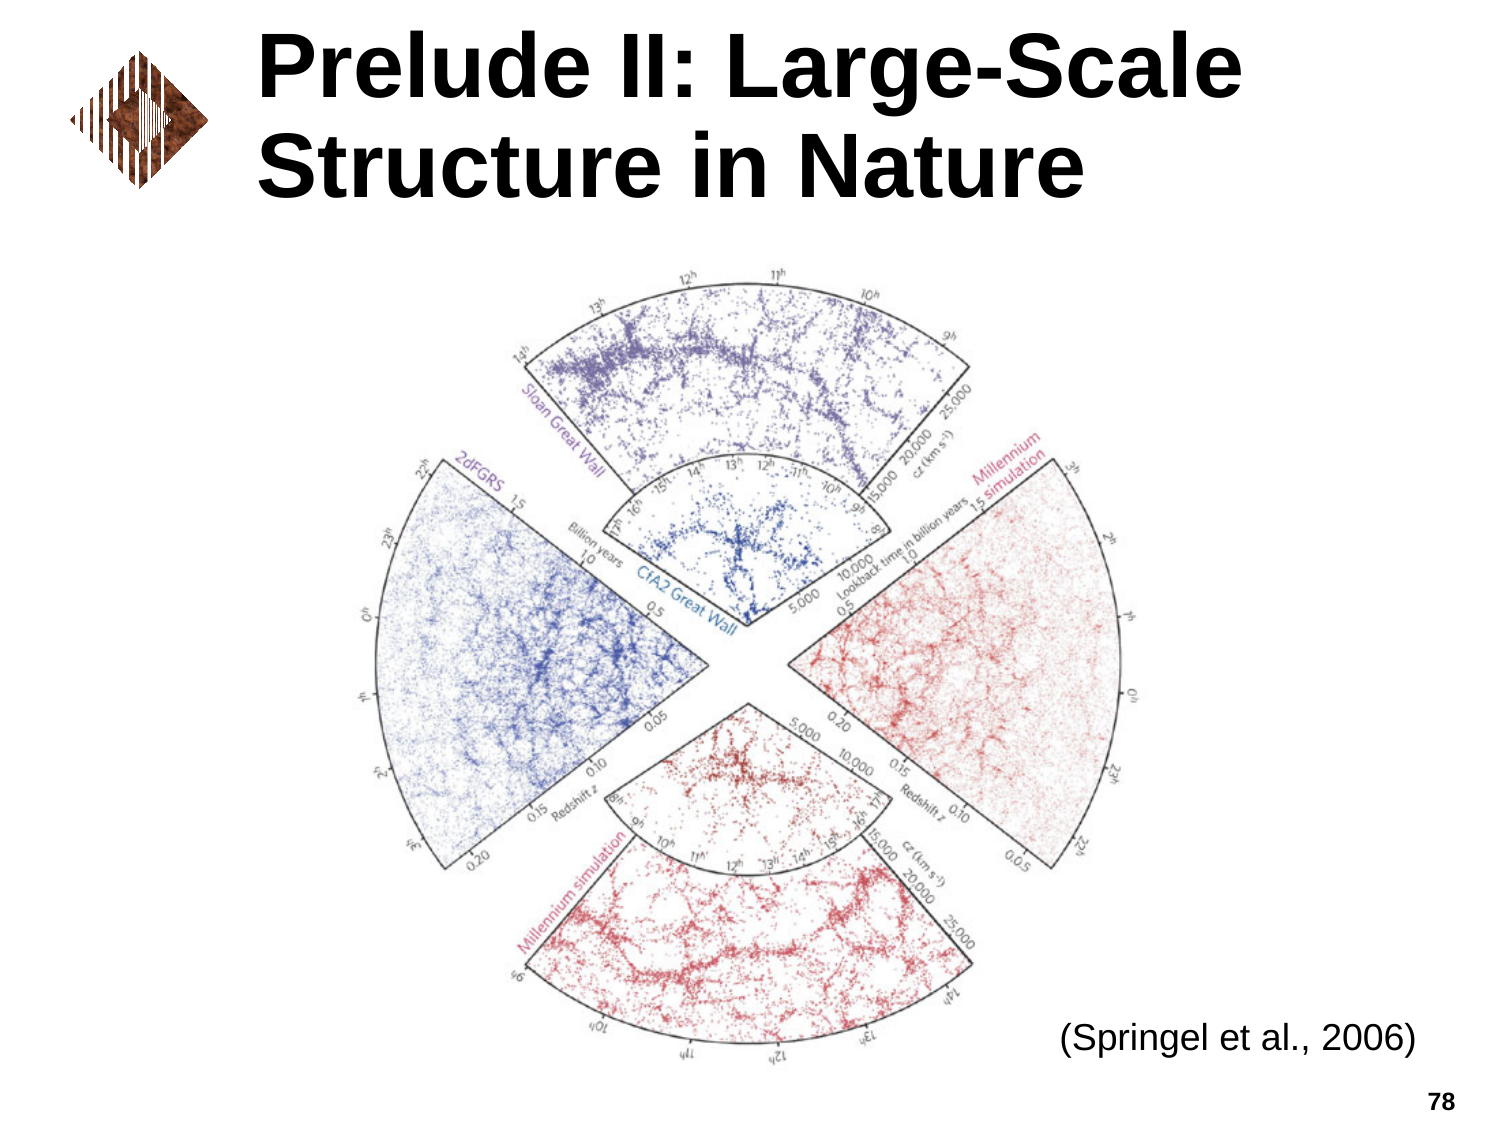

# Prelude II: Large-Scale Structure in Nature
(Springel et al., 2006)